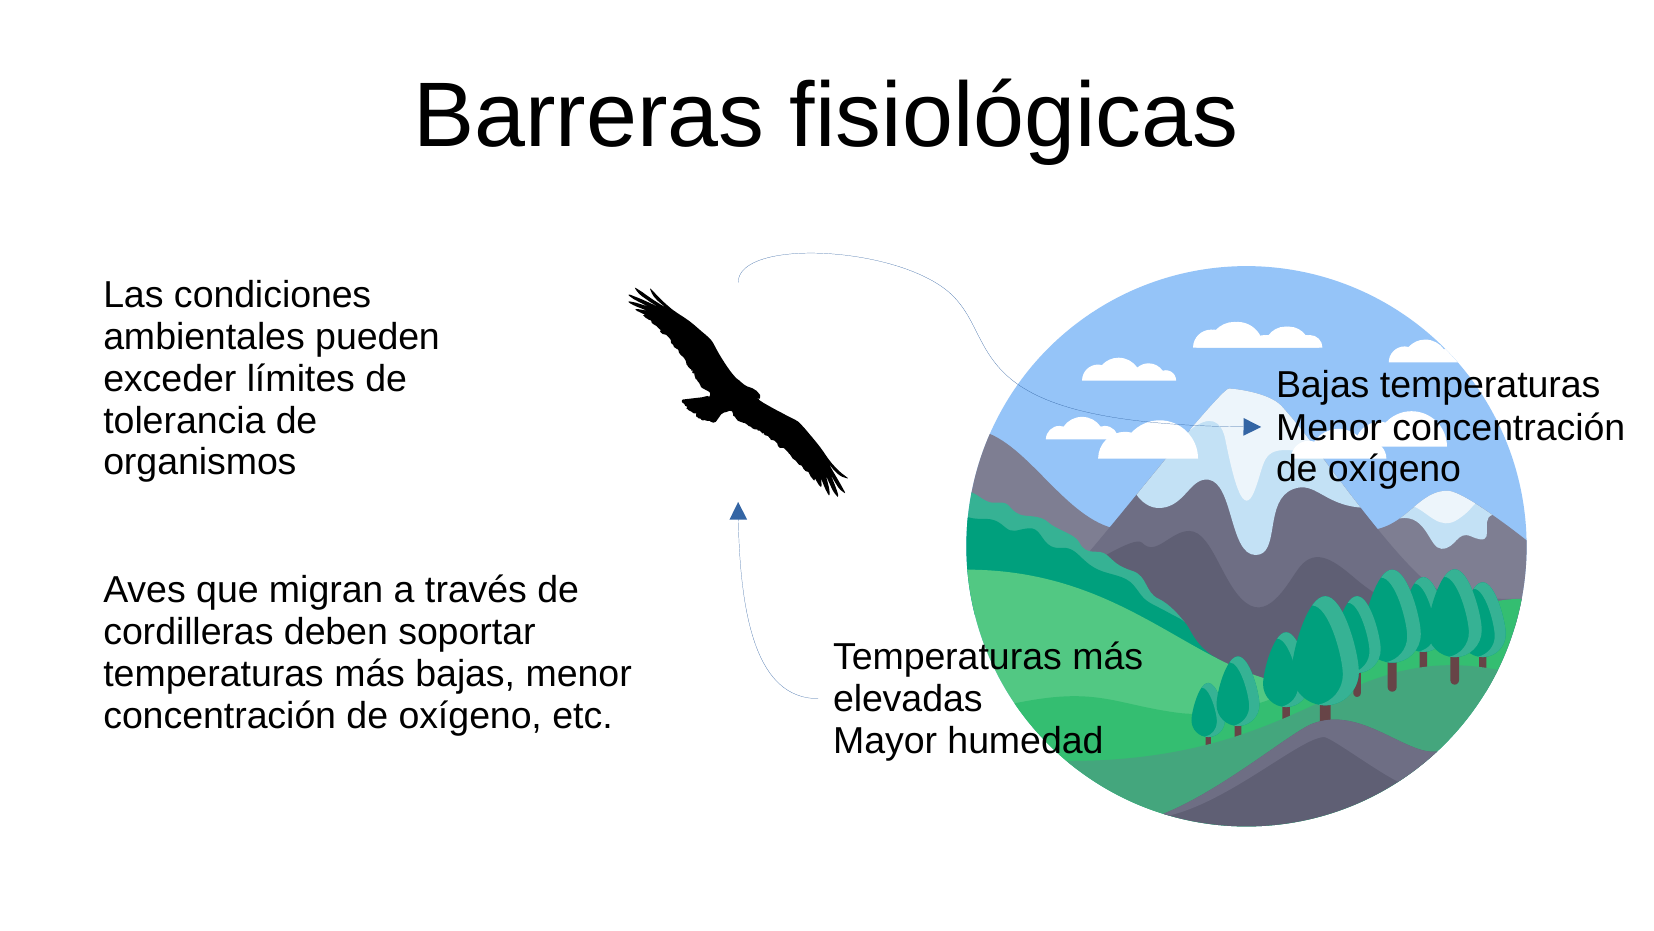

# Barreras fisiológicas
Las condiciones ambientales pueden exceder límites de tolerancia de organismos
Bajas temperaturas
Menor concentración de oxígeno
Aves que migran a través de cordilleras deben soportar temperaturas más bajas, menor concentración de oxígeno, etc.
Temperaturas más elevadas
Mayor humedad